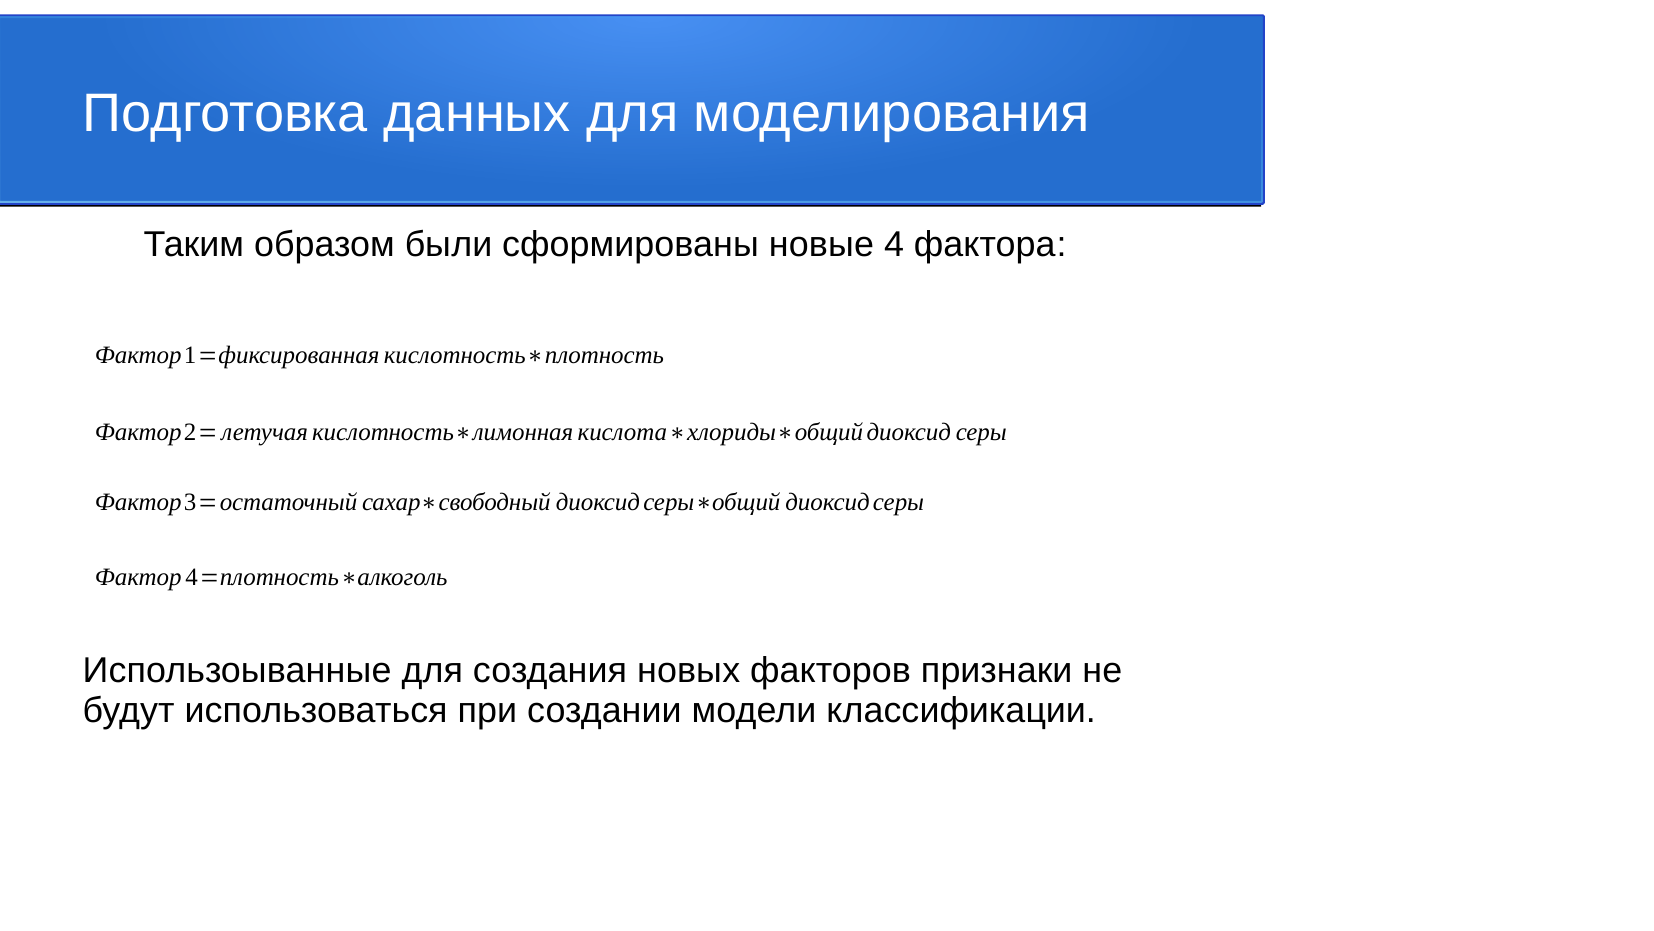

# Подготовка данных для моделирования
Таким образом были сформированы новые 4 фактора:
Использоыванные для создания новых факторов признаки не будут использоваться при создании модели классификации.